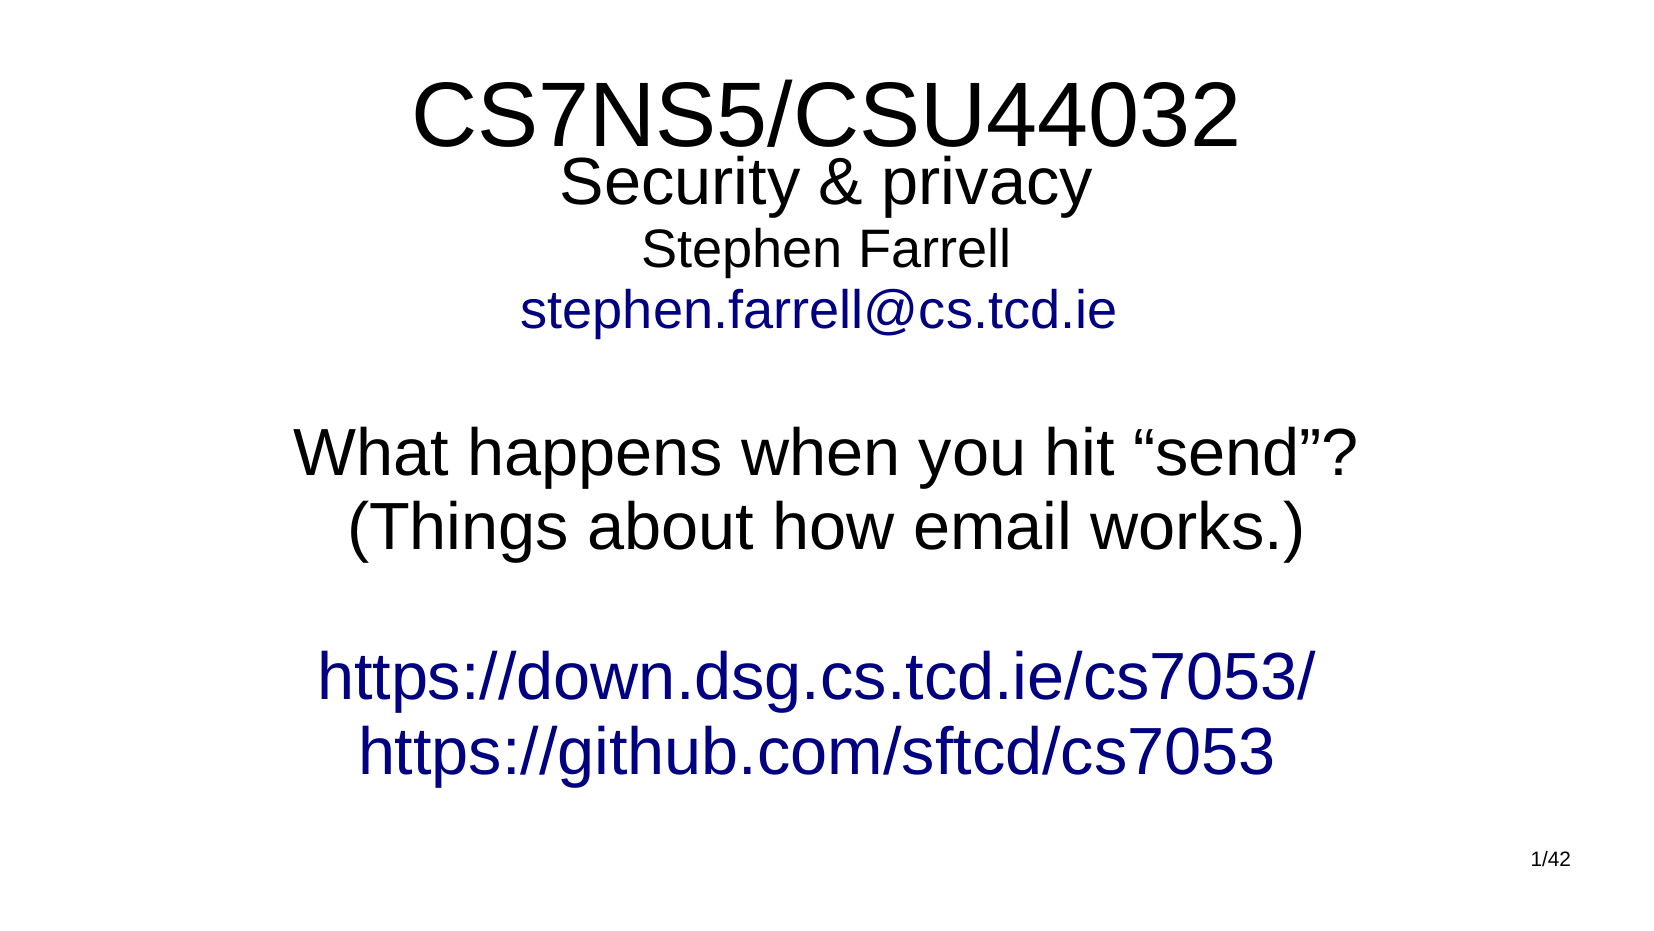

# CS7NS5/CSU44032
Security & privacy
Stephen Farrell
stephen.farrell@cs.tcd.ie
What happens when you hit “send”?
(Things about how email works.)
https://down.dsg.cs.tcd.ie/cs7053/
https://github.com/sftcd/cs7053
1